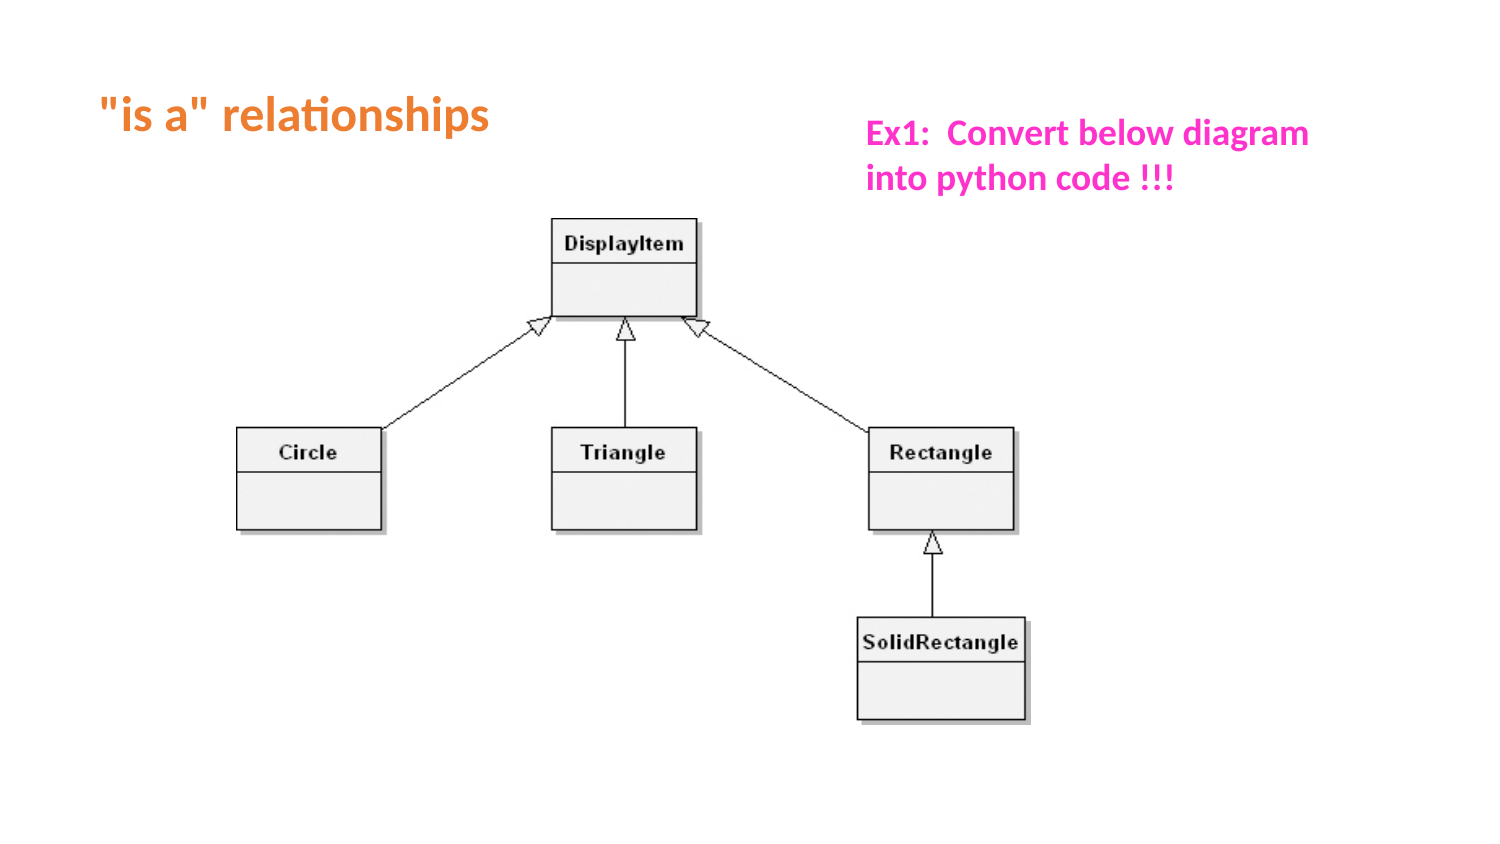

"is a" relationships
Ex1: Convert below diagram into python code !!!